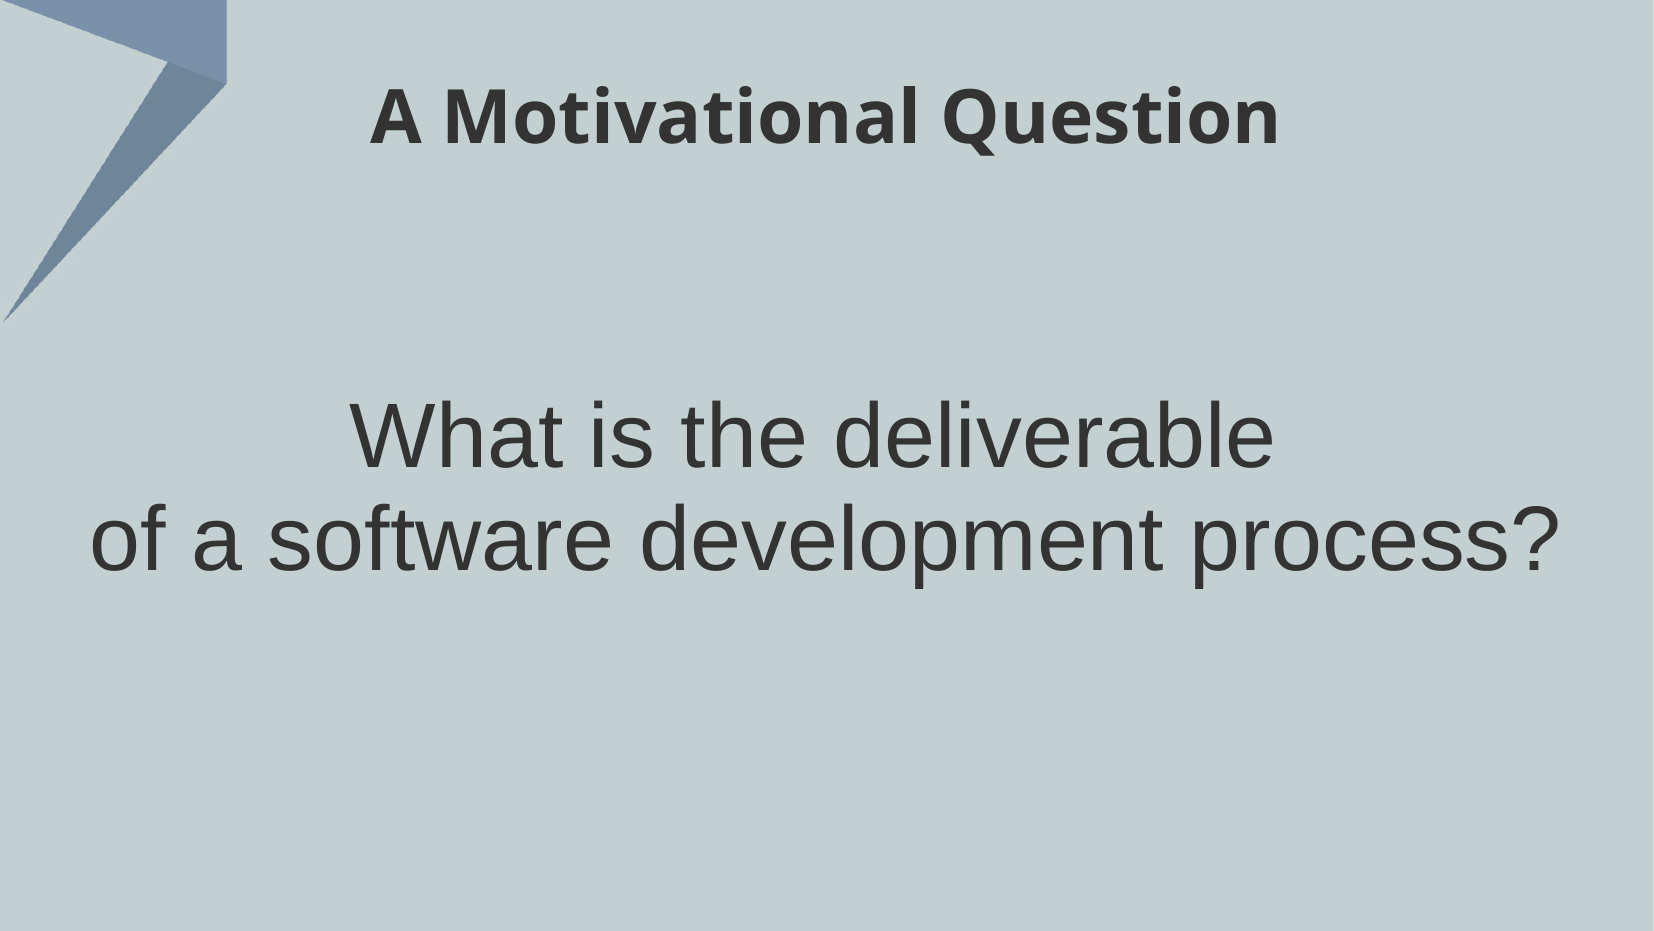

# A Motivational Question
What is the deliverable
of a software development process?